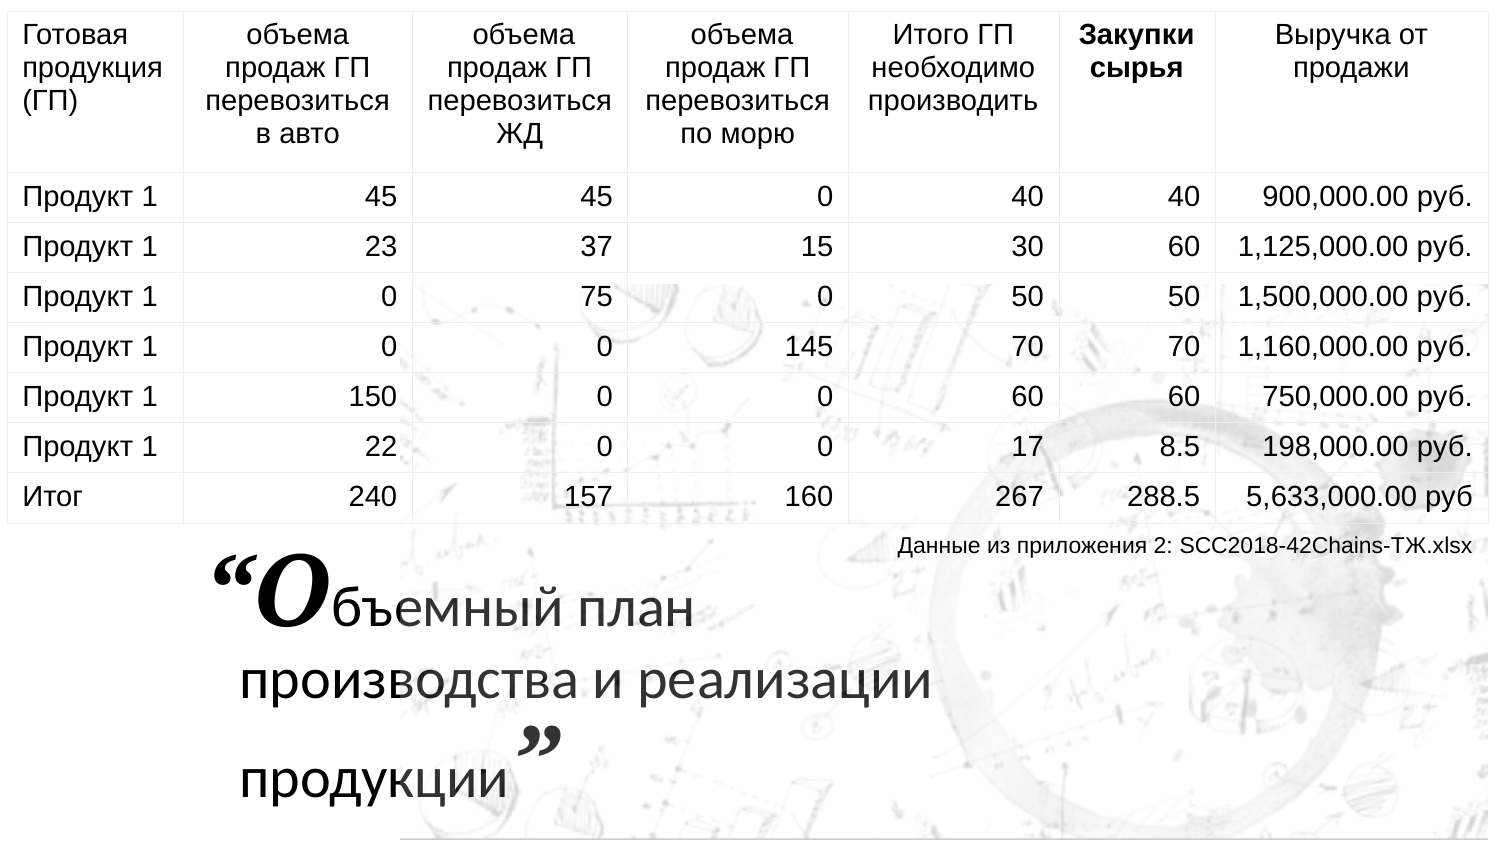

| Готовая продукция (ГП) | объема продаж ГП перевозиться в авто | объема продаж ГП перевозиться ЖД | объема продаж ГП перевозиться по морю | Итого ГП необходимо производить | Закупки сырья | Выручка от продажи |
| --- | --- | --- | --- | --- | --- | --- |
| Продукт 1 | 45 | 45 | 0 | 40 | 40 | 900,000.00 руб. |
| Продукт 1 | 23 | 37 | 15 | 30 | 60 | 1,125,000.00 руб. |
| Продукт 1 | 0 | 75 | 0 | 50 | 50 | 1,500,000.00 руб. |
| Продукт 1 | 0 | 0 | 145 | 70 | 70 | 1,160,000.00 руб. |
| Продукт 1 | 150 | 0 | 0 | 60 | 60 | 750,000.00 руб. |
| Продукт 1 | 22 | 0 | 0 | 17 | 8.5 | 198,000.00 руб. |
| Итог | 240 | 157 | 160 | 267 | 288.5 | 5,633,000.00 руб |
 “Объемный план производства и реализации продукции”
Данные из приложения 2: SCC2018-42Chains-ТЖ.xlsx